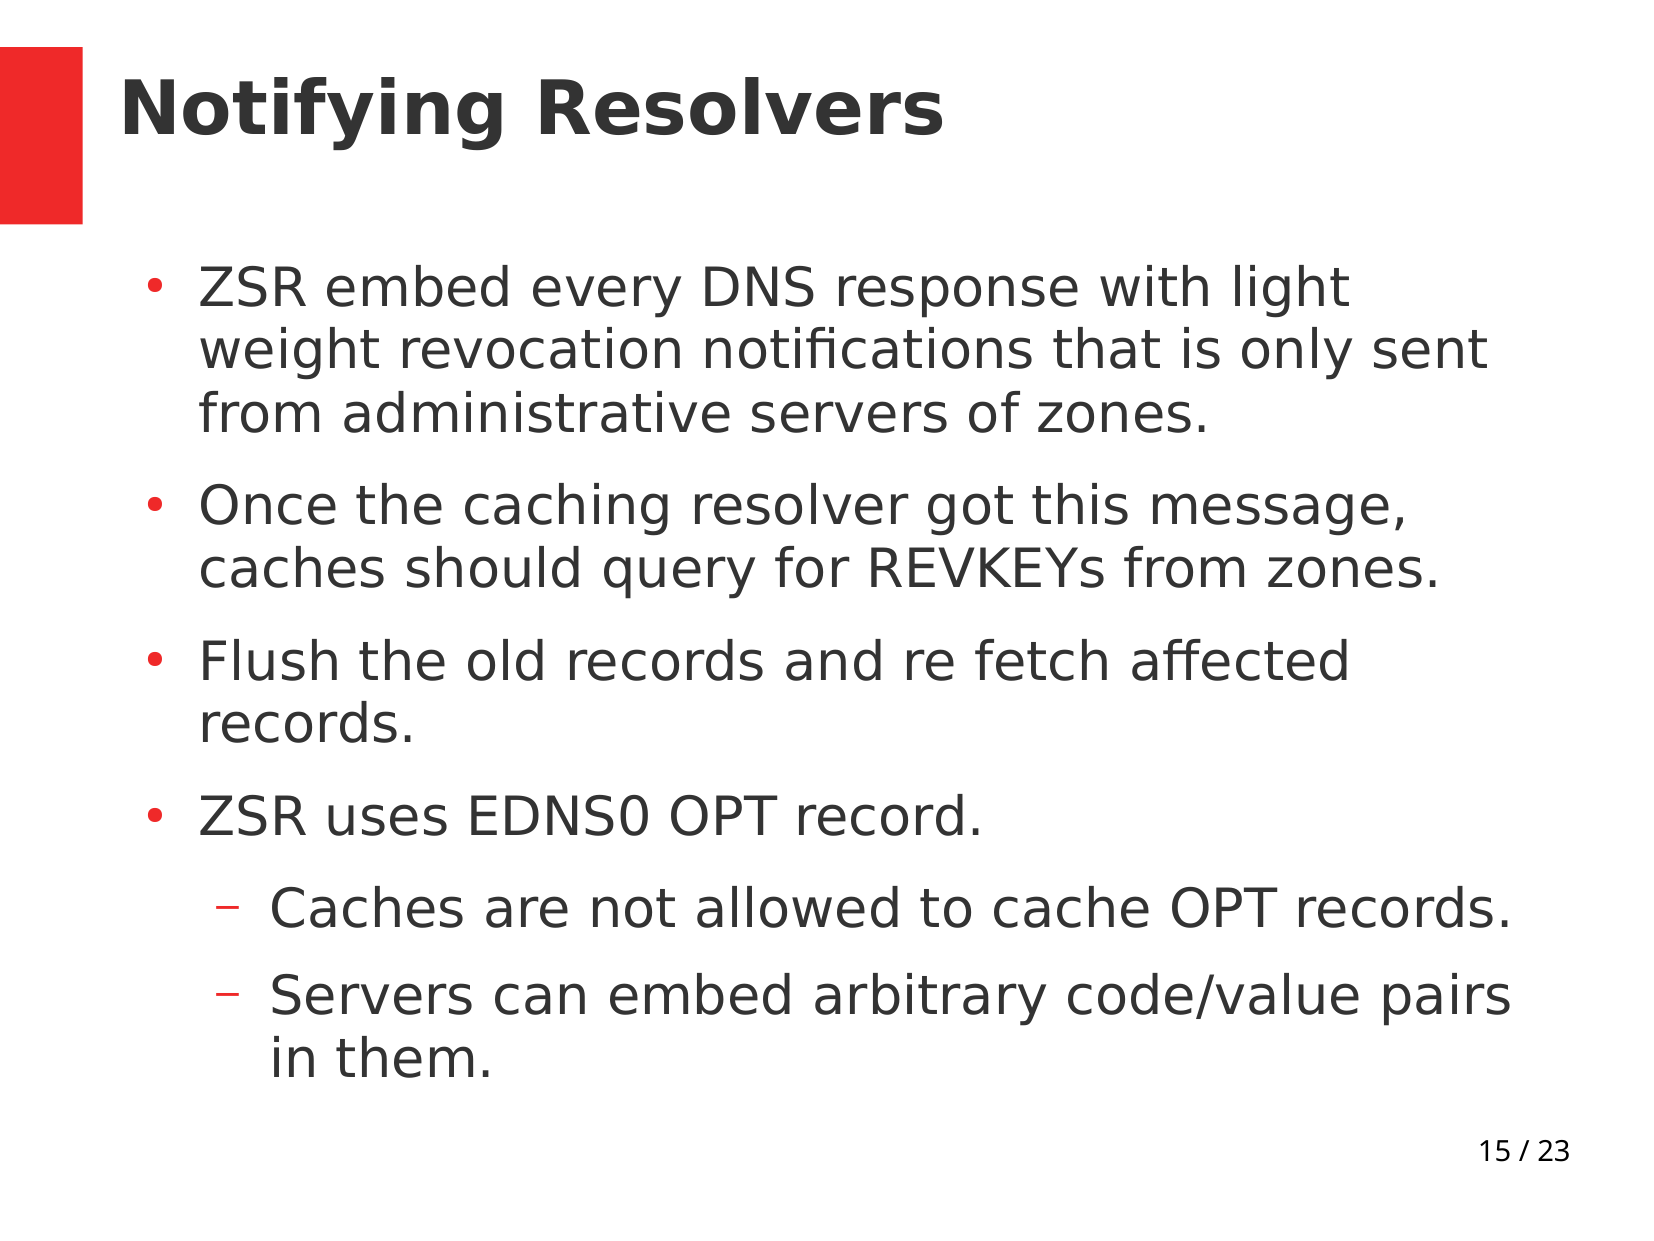

# Notifying Resolvers
ZSR embed every DNS response with light weight revocation notifications that is only sent from administrative servers of zones.
Once the caching resolver got this message, caches should query for REVKEYs from zones.
Flush the old records and re fetch affected records.
ZSR uses EDNS0 OPT record.
Caches are not allowed to cache OPT records.
Servers can embed arbitrary code/value pairs in them.
15